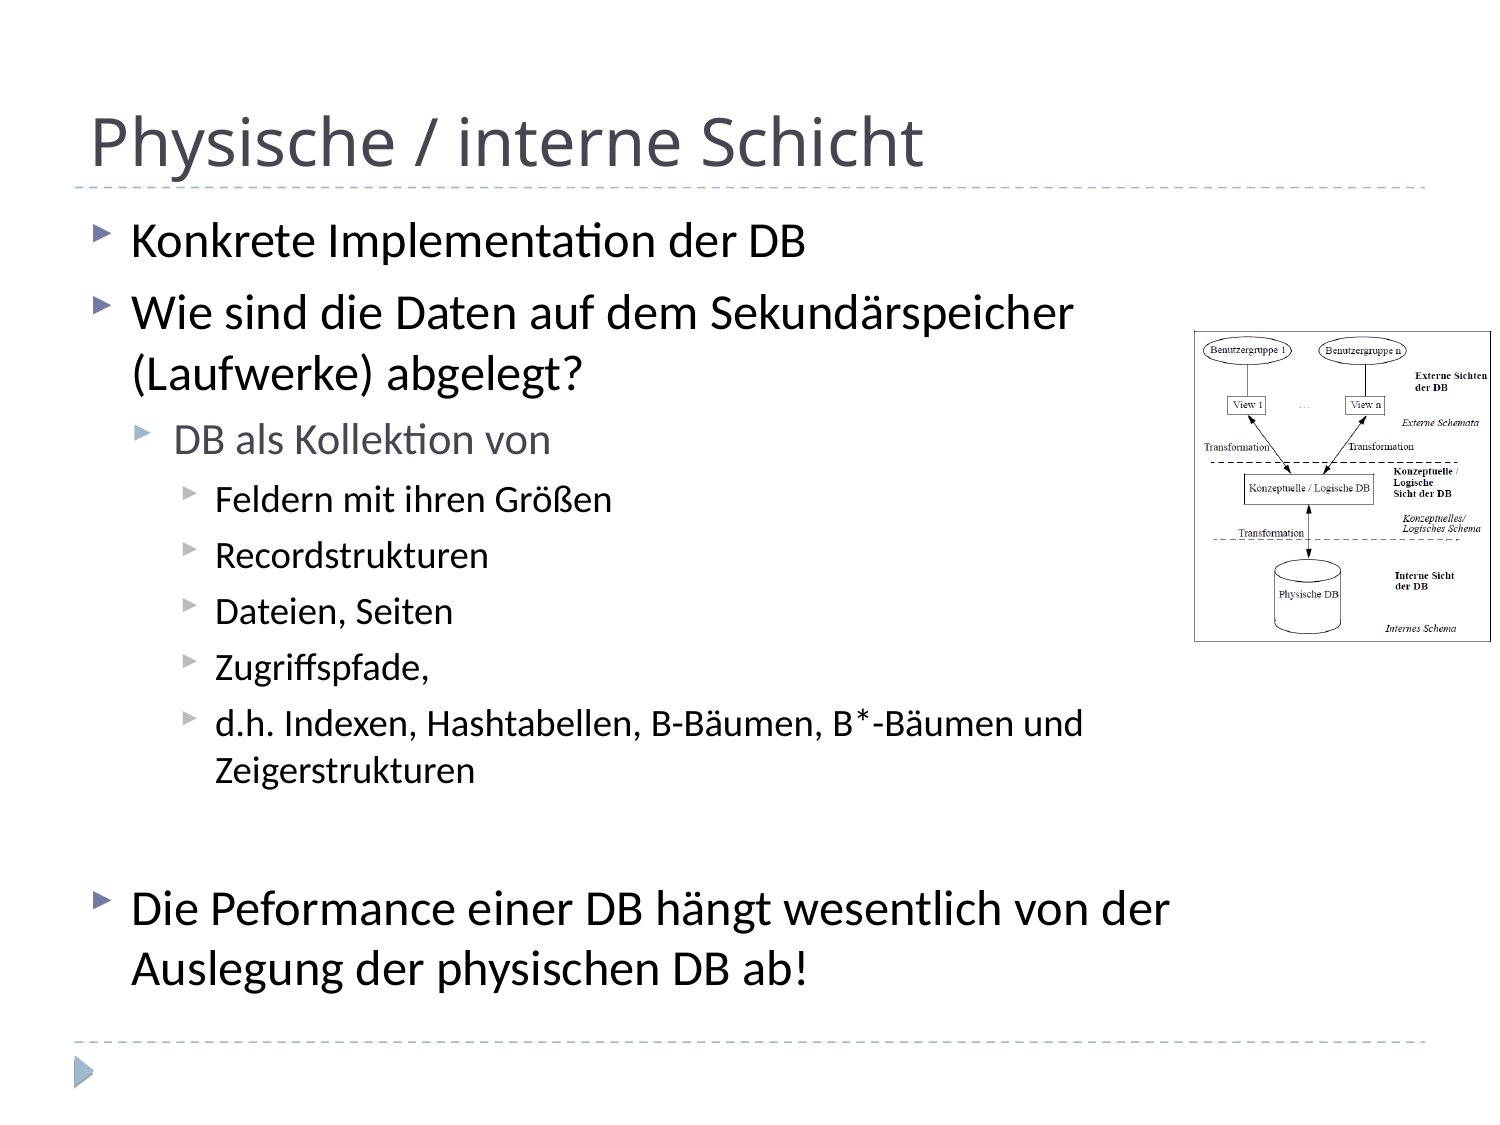

# Physische / interne Schicht
Konkrete Implementation der DB
Wie sind die Daten auf dem Sekundärspeicher (Laufwerke) abgelegt?
DB als Kollektion von
Feldern mit ihren Größen
Recordstrukturen
Dateien, Seiten
Zugriffspfade,
d.h. Indexen, Hashtabellen, B-Bäumen, B*-Bäumen und Zeigerstrukturen
Die Peformance einer DB hängt wesentlich von der Auslegung der physischen DB ab!